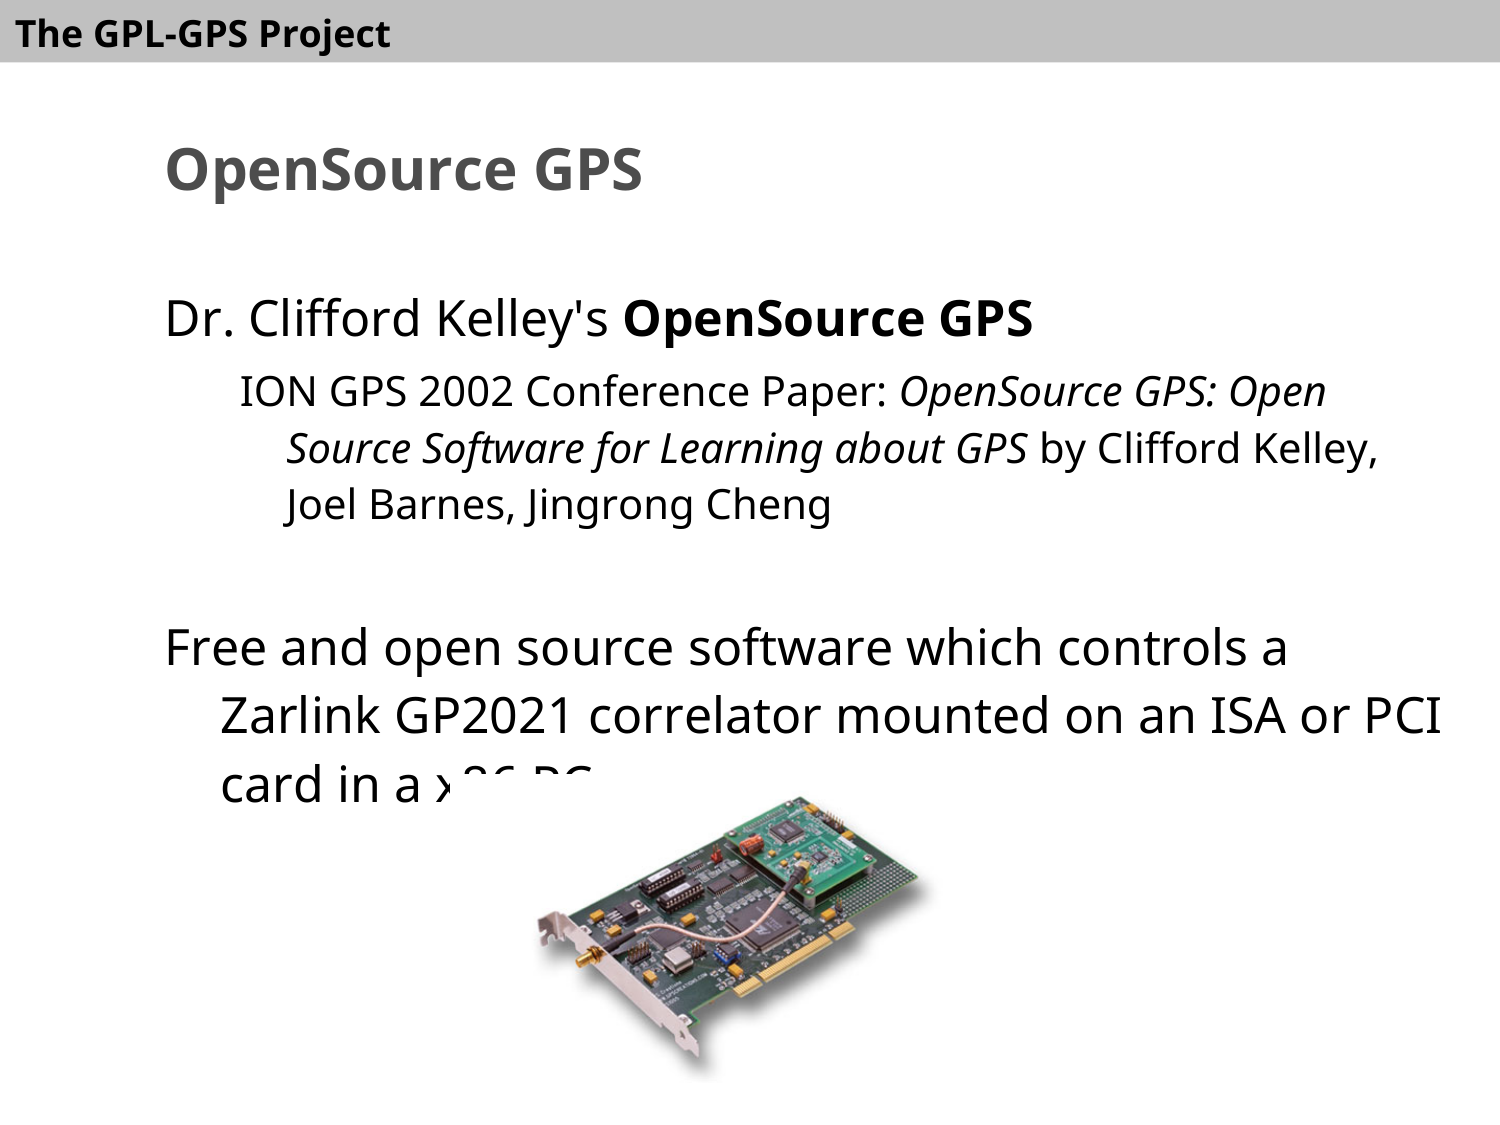

# OpenSource GPS
Dr. Clifford Kelley's OpenSource GPS
ION GPS 2002 Conference Paper: OpenSource GPS: Open Source Software for Learning about GPS by Clifford Kelley, Joel Barnes, Jingrong Cheng
Free and open source software which controls a Zarlink GP2021 correlator mounted on an ISA or PCI card in a x86 PC.